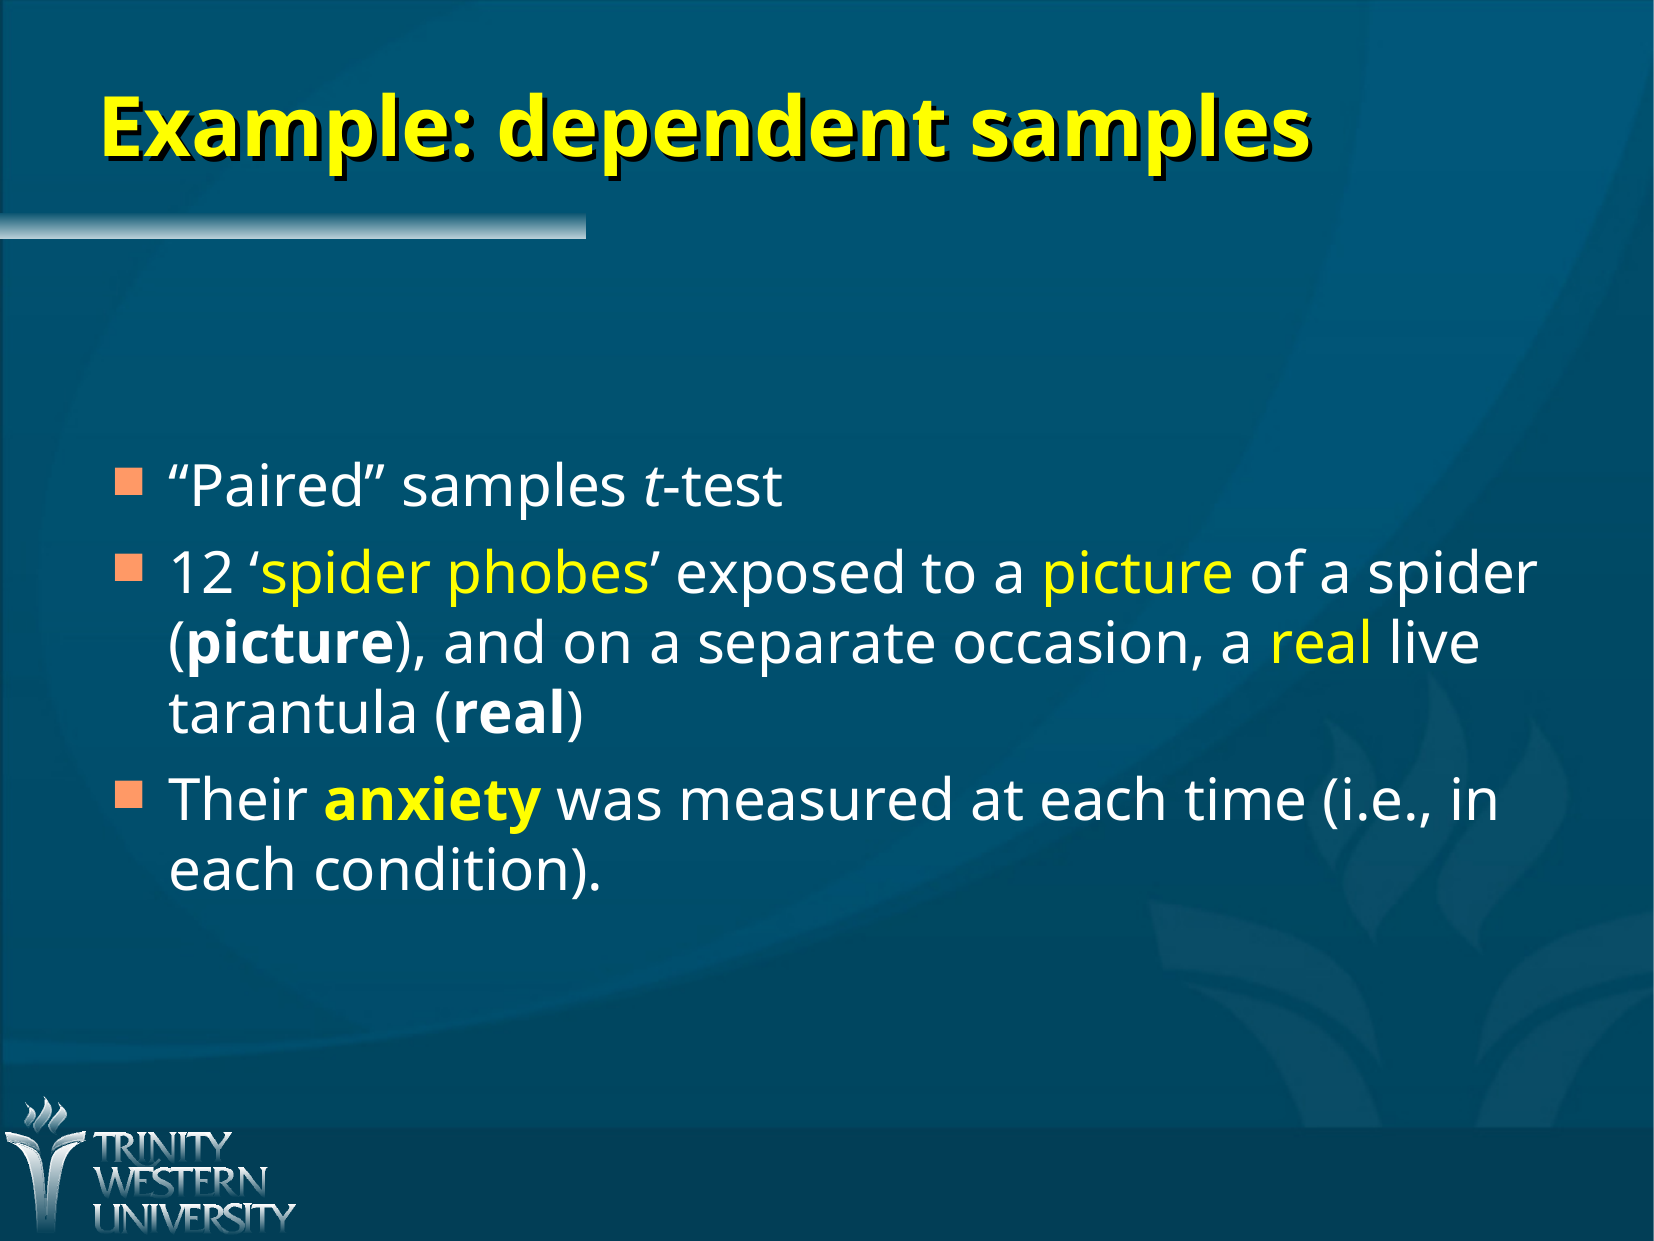

# Example: dependent samples
“Paired” samples t-test
12 ‘spider phobes’ exposed to a picture of a spider (picture), and on a separate occasion, a real live tarantula (real)
Their anxiety was measured at each time (i.e., in each condition).